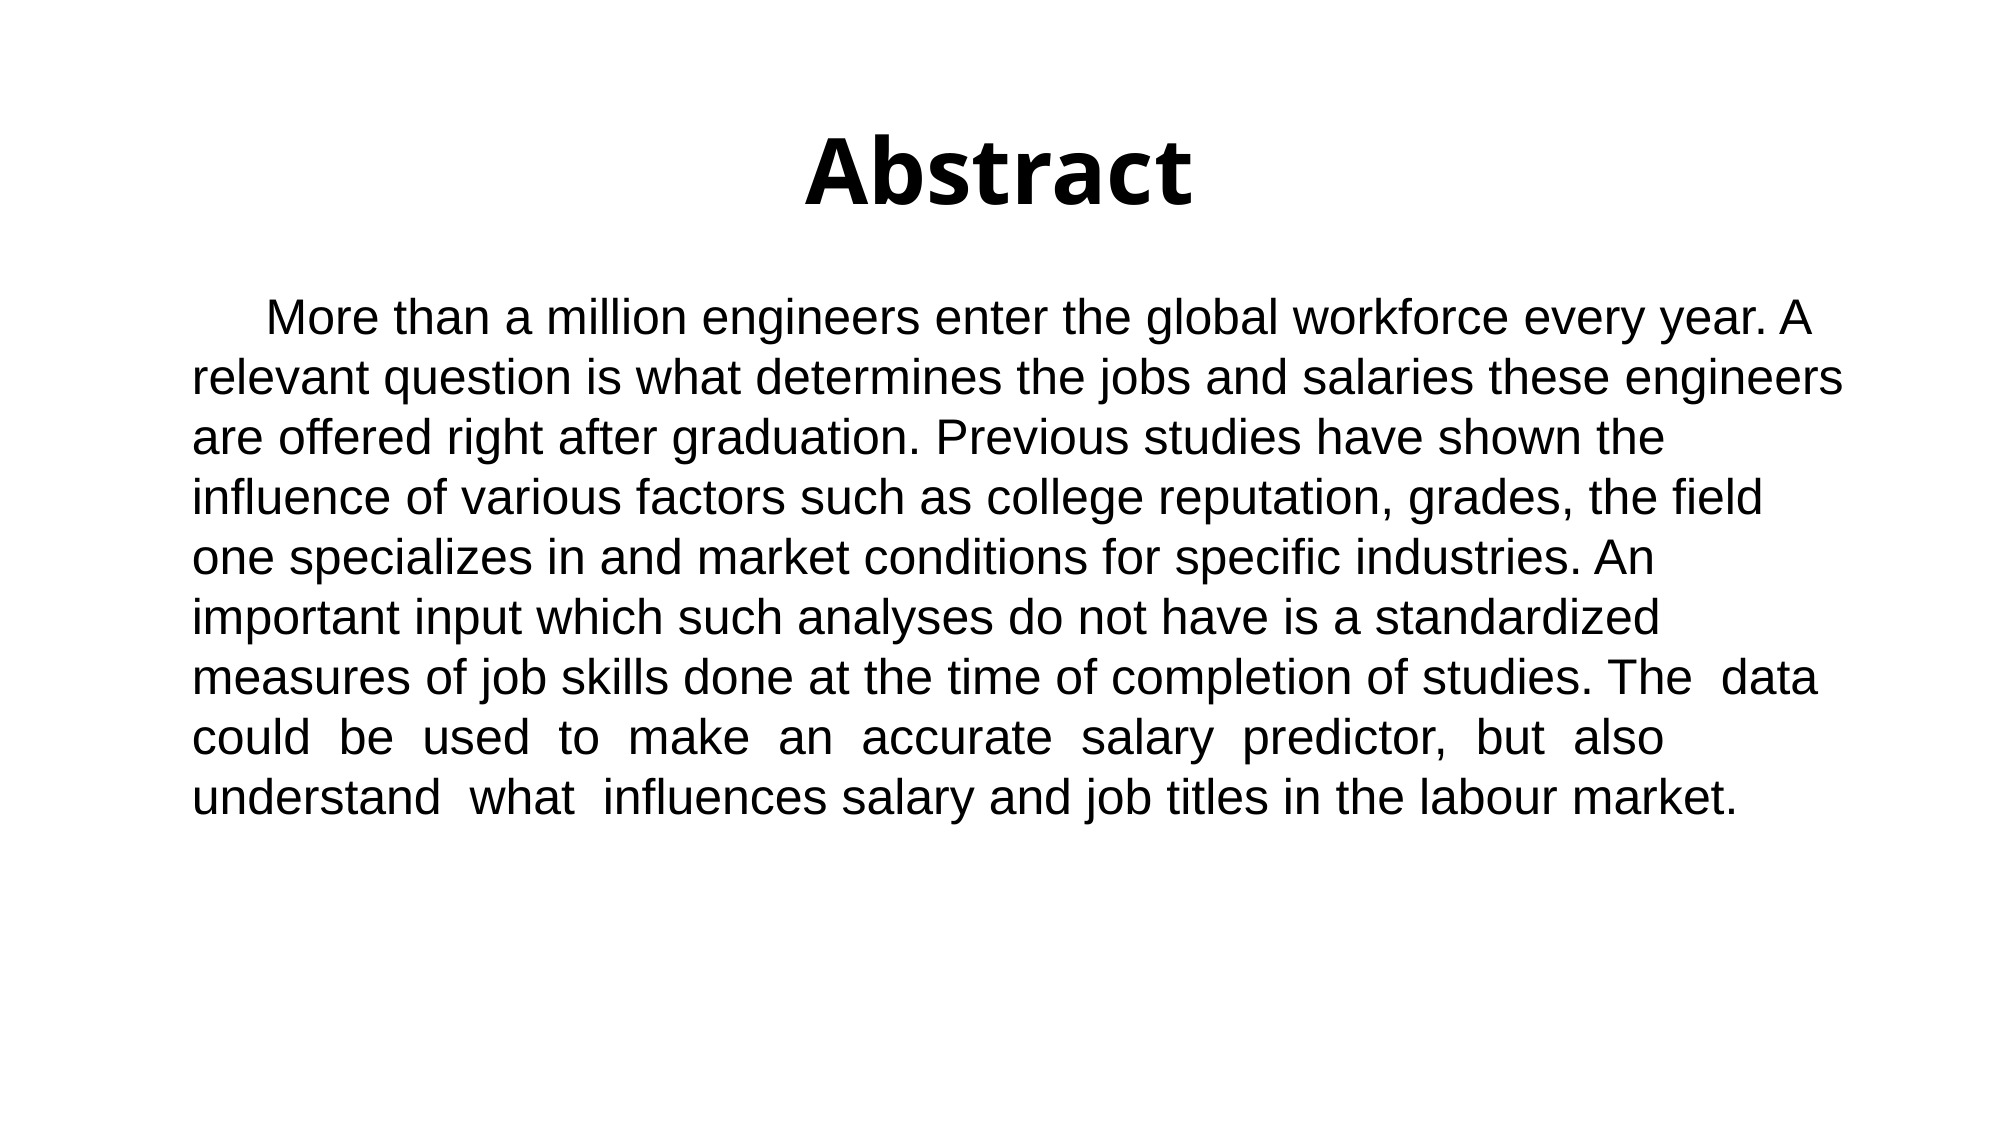

Abstract
	More than a million engineers enter the global workforce every year. A relevant question is what determines the jobs and salaries these engineers are offered right after graduation. Previous studies have shown the influence of various factors such as college reputation, grades, the field one specializes in and market conditions for specific industries. An important input which such analyses do not have is a standardized measures of job skills done at the time of completion of studies. The data could be used to make an accurate salary predictor, but also understand what influences salary and job titles in the labour market.